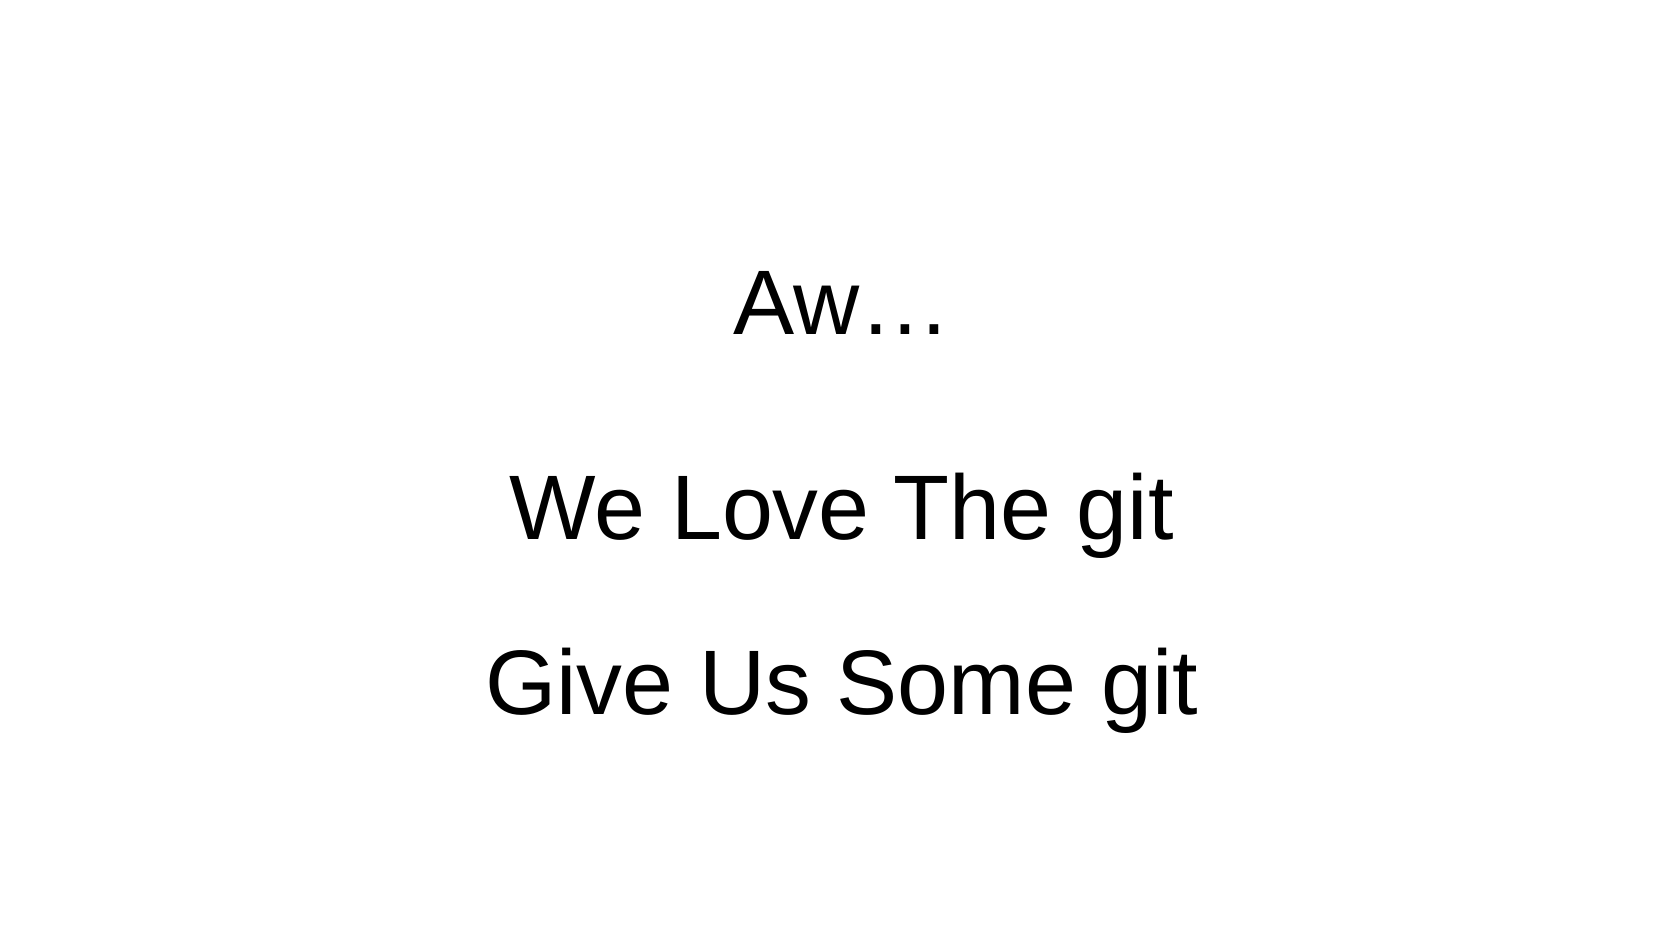

# Aw… We Love The git
Give Us Some git
VM Workshop
VM Workshop
VM Workshop